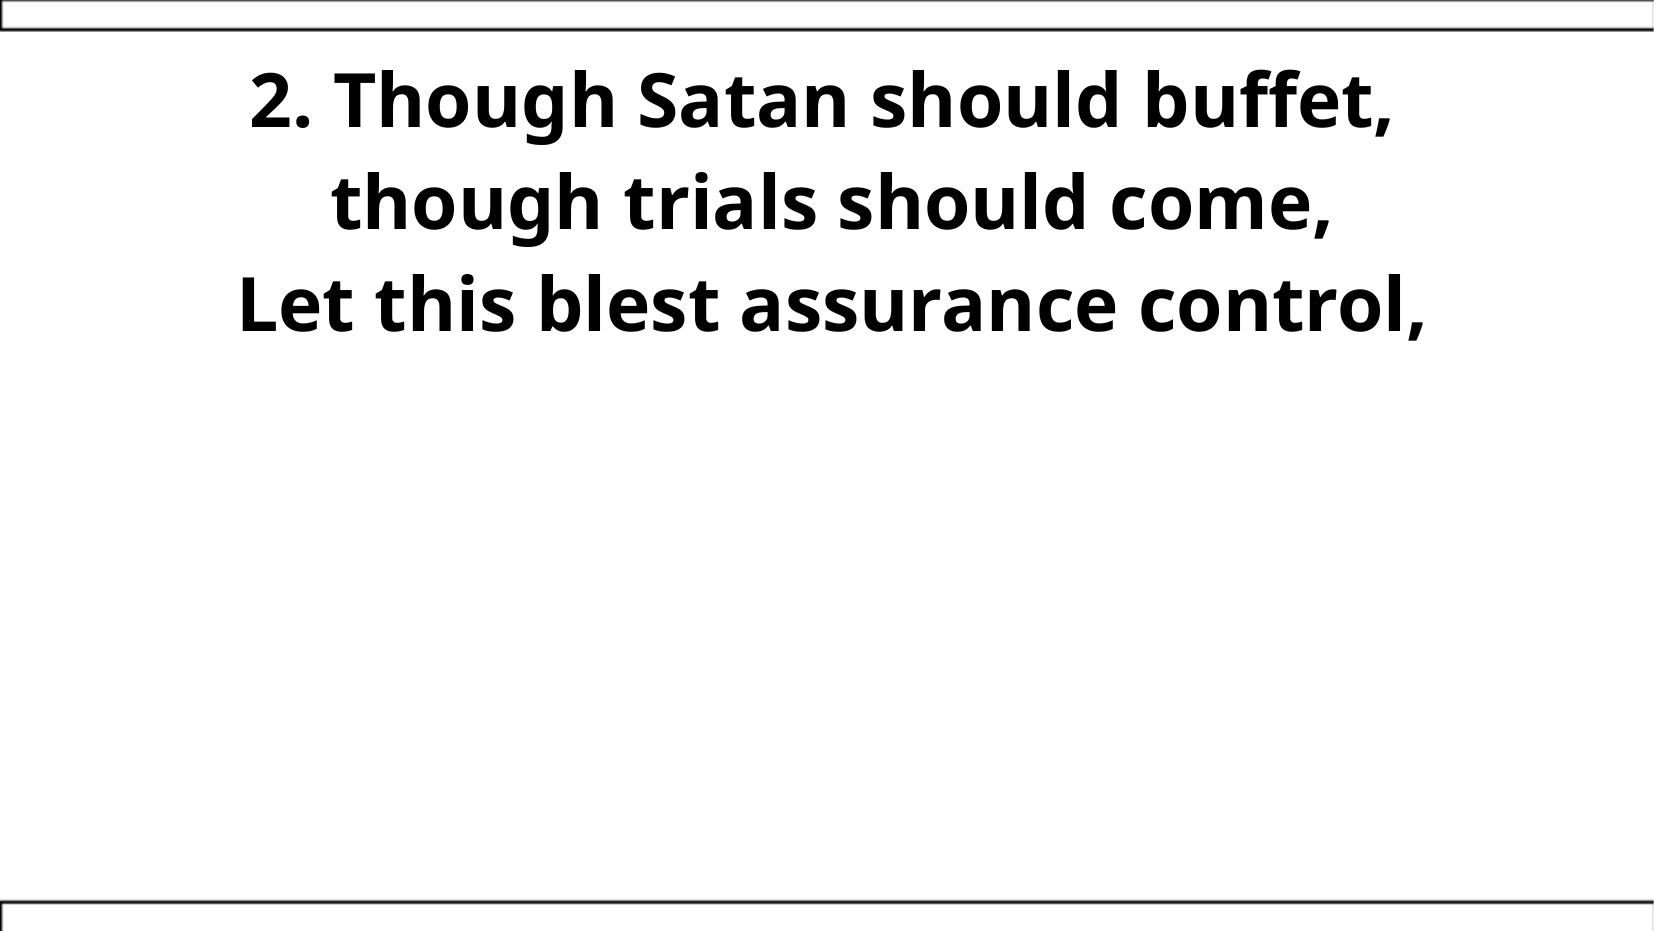

2. Though Satan should buffet,
though trials should come,
Let this blest assurance control,